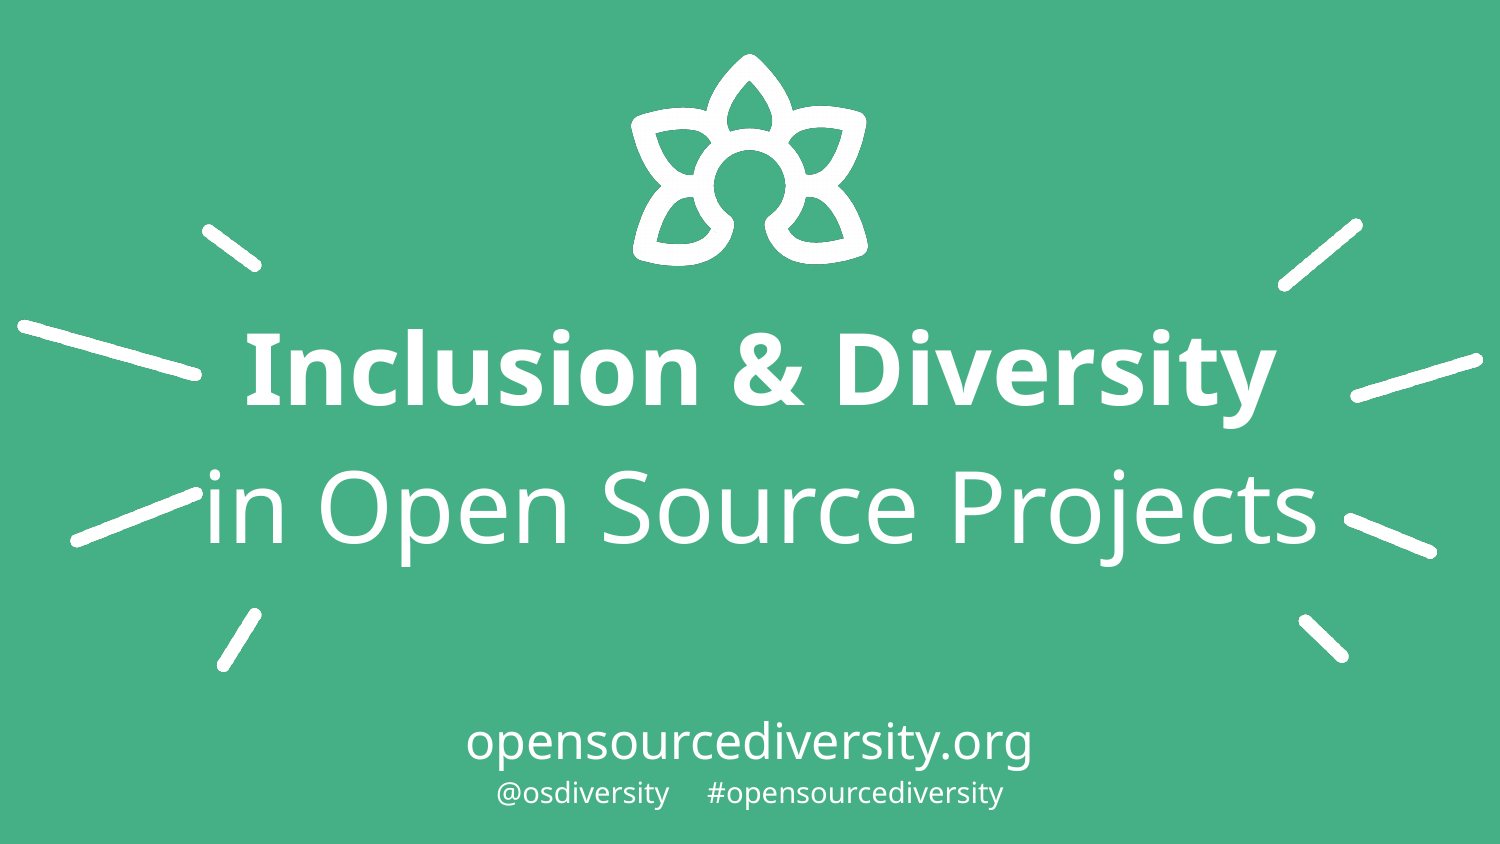

Inclusion & Diversity
in Open Source Projects
opensourcediversity.org
@osdiversity #opensourcediversity